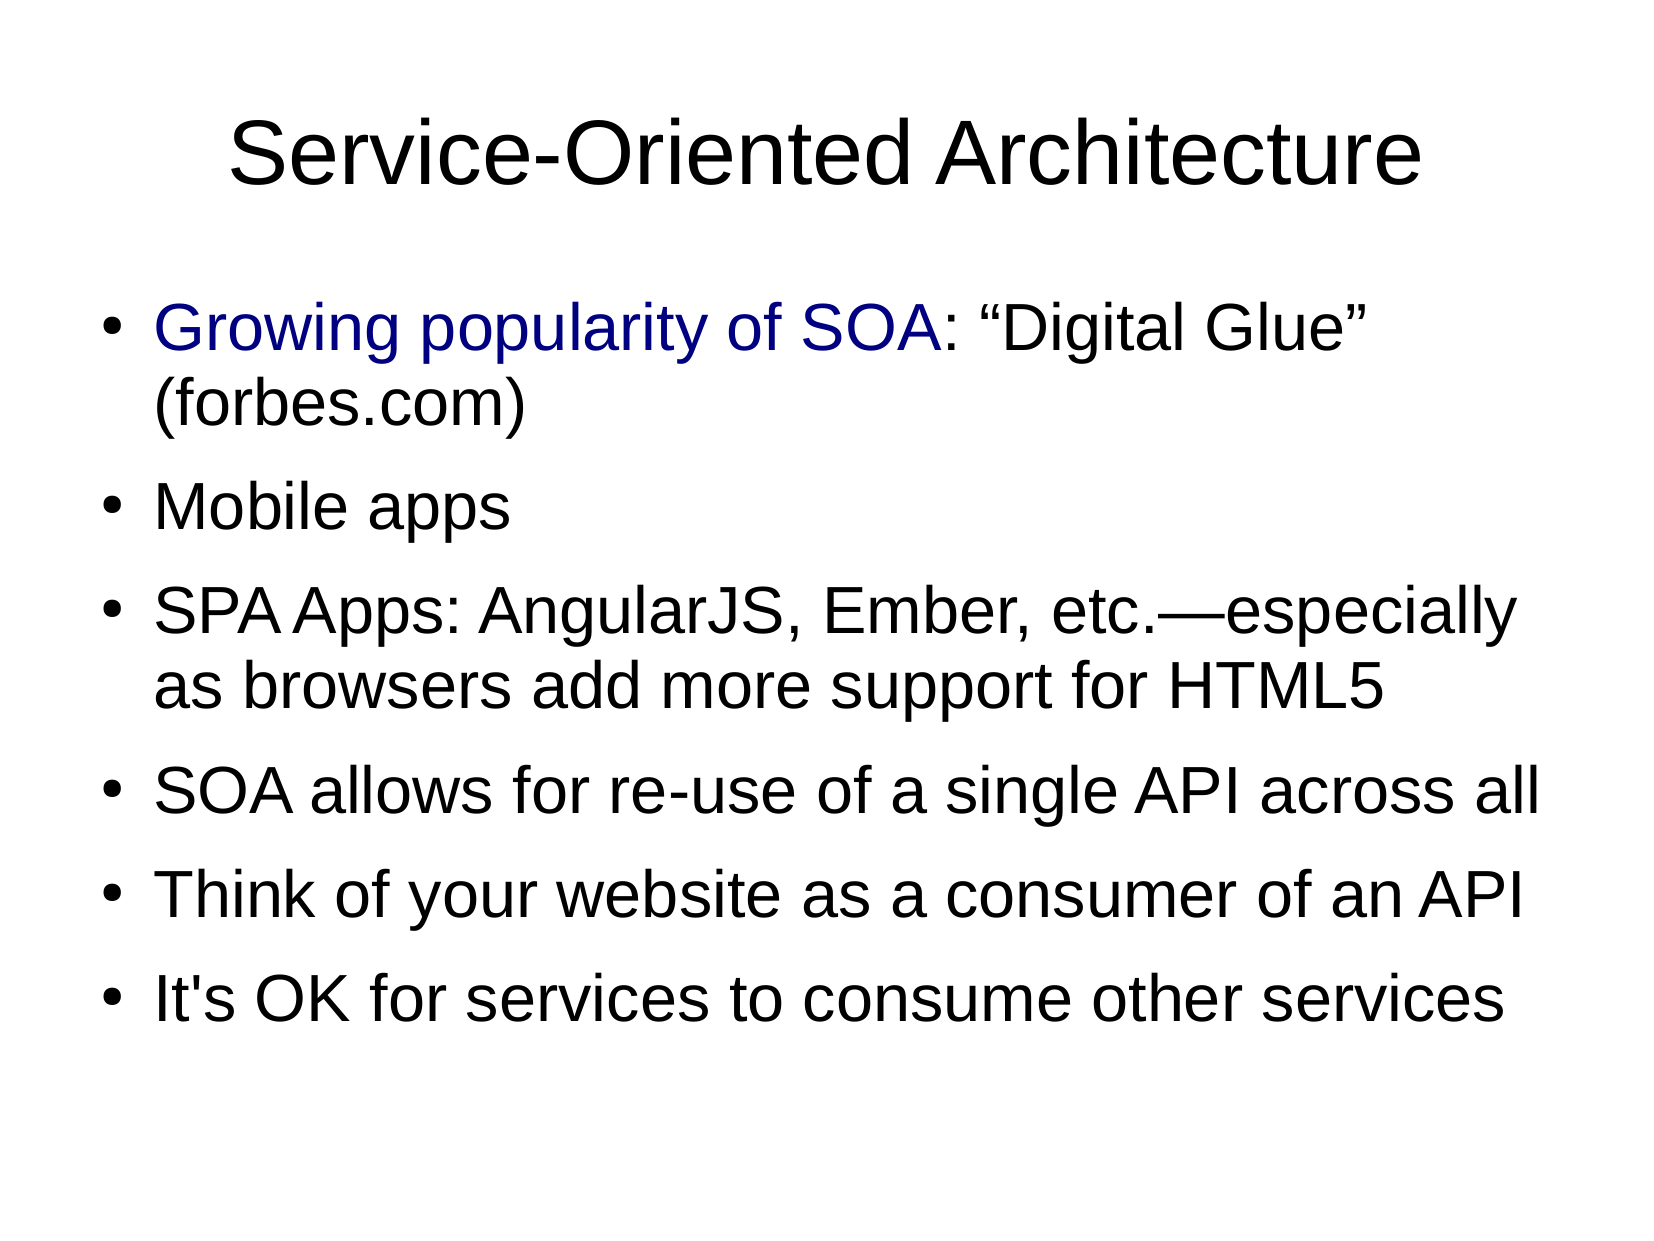

# Service-Oriented Architecture
Growing popularity of SOA: “Digital Glue”
(forbes.com)
Mobile apps
SPA Apps: AngularJS, Ember, etc.—especially as browsers add more support for HTML5
SOA allows for re-use of a single API across all
Think of your website as a consumer of an API
It's OK for services to consume other services